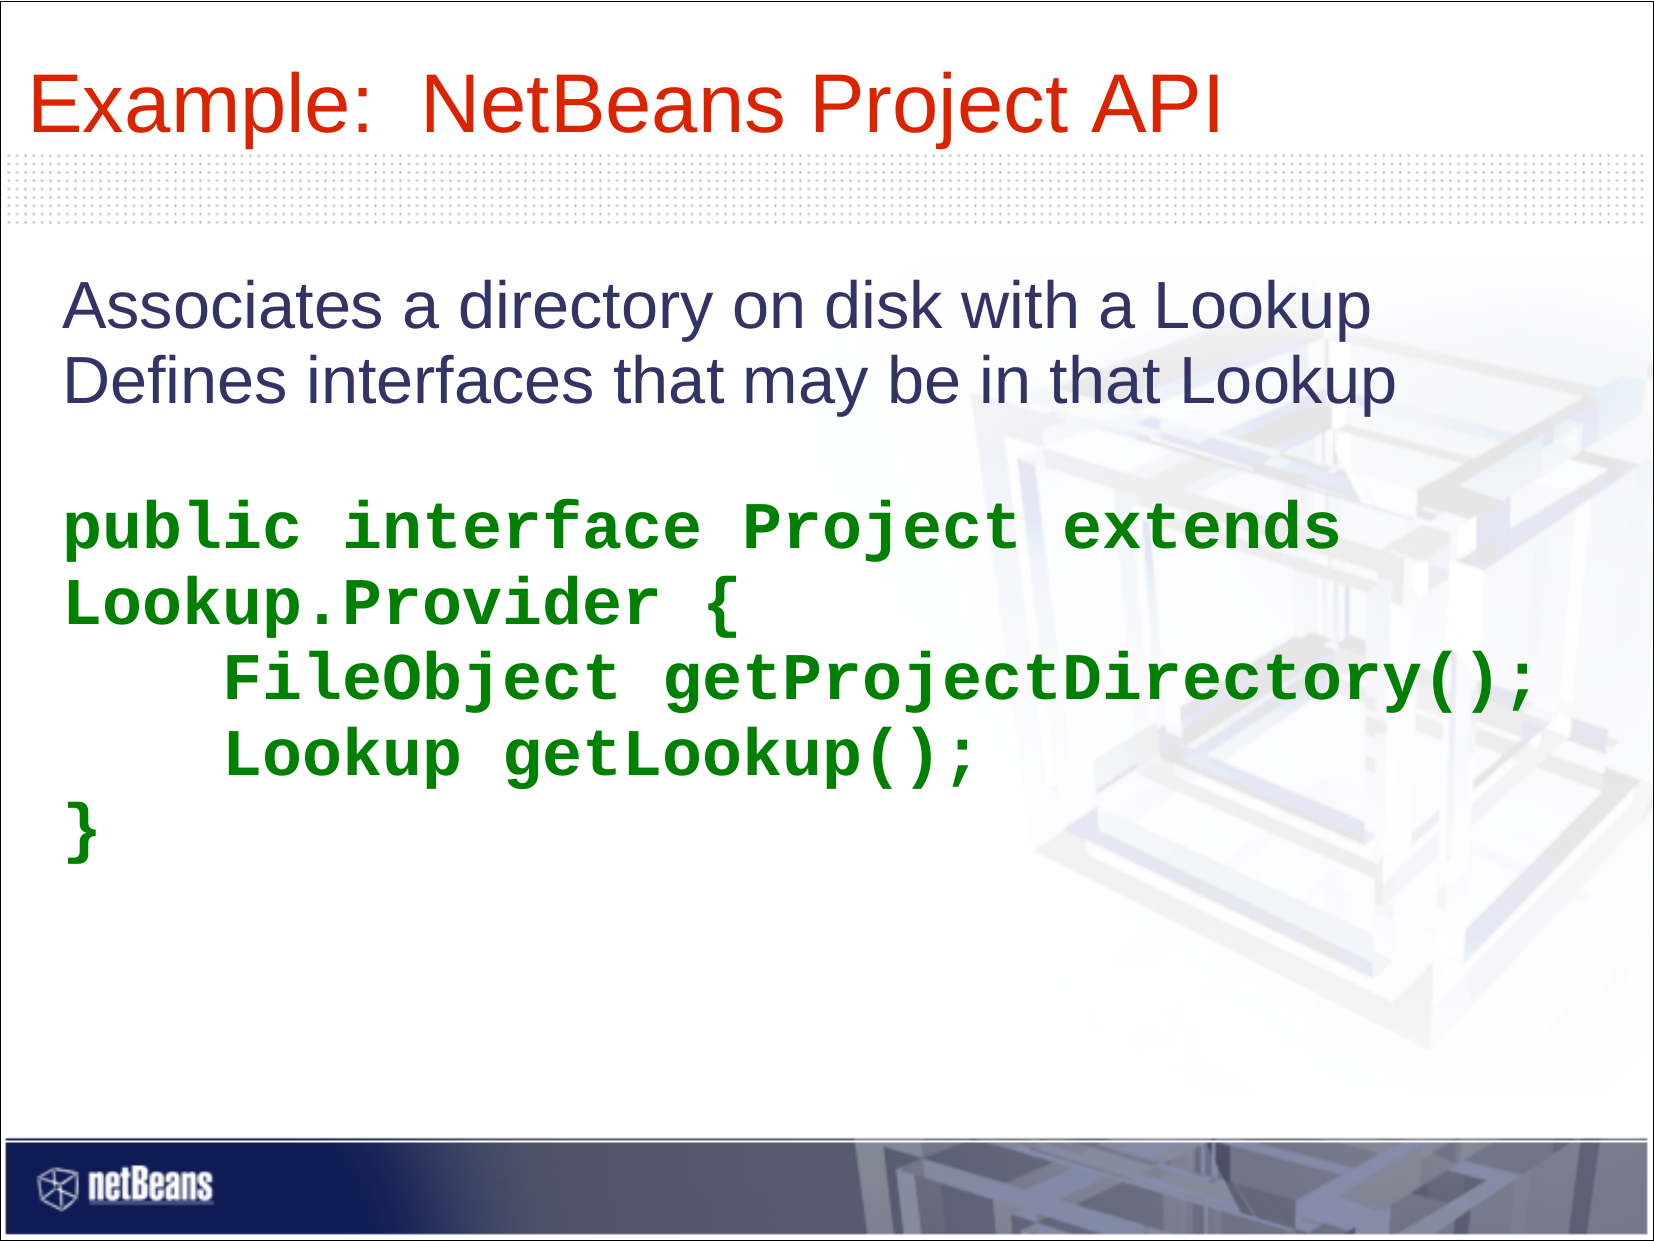

# Example: NetBeans Project API
Associates a directory on disk with a Lookup
Defines interfaces that may be in that Lookup
public interface Project extends Lookup.Provider {
 FileObject getProjectDirectory();
 Lookup getLookup();
}